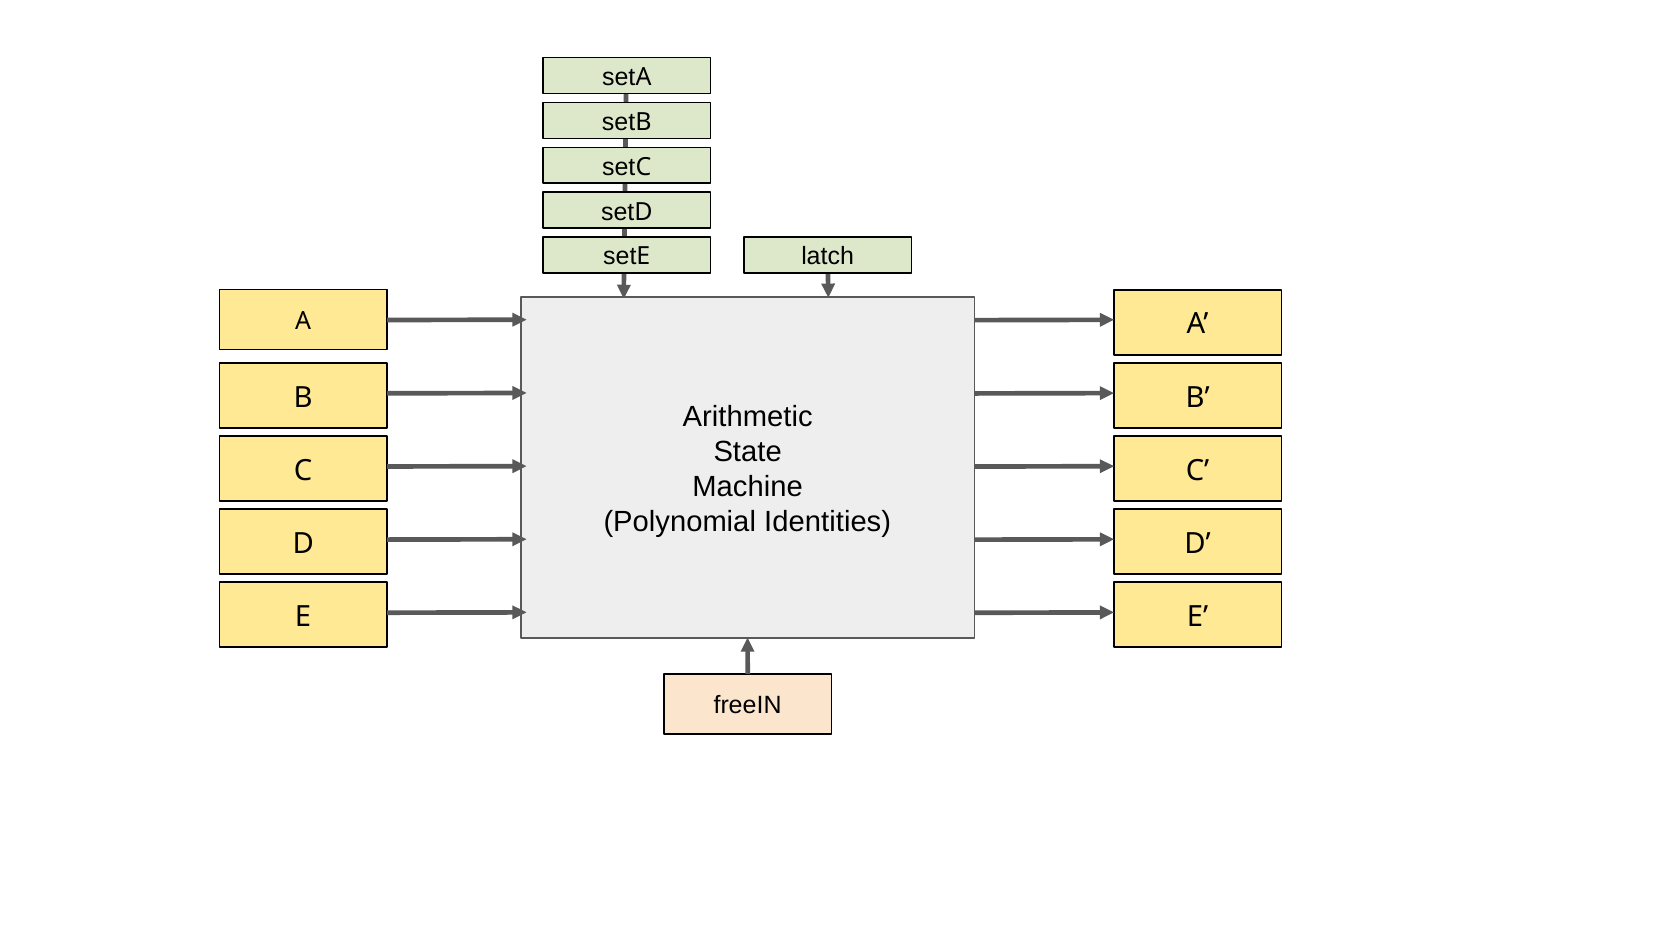

setA
setB
setC
setD
setE
latch
A
A’
Arithmetic
State
Machine
(Polynomial Identities)
B
B’
C
C’
D
D’
E
E’
freeIN